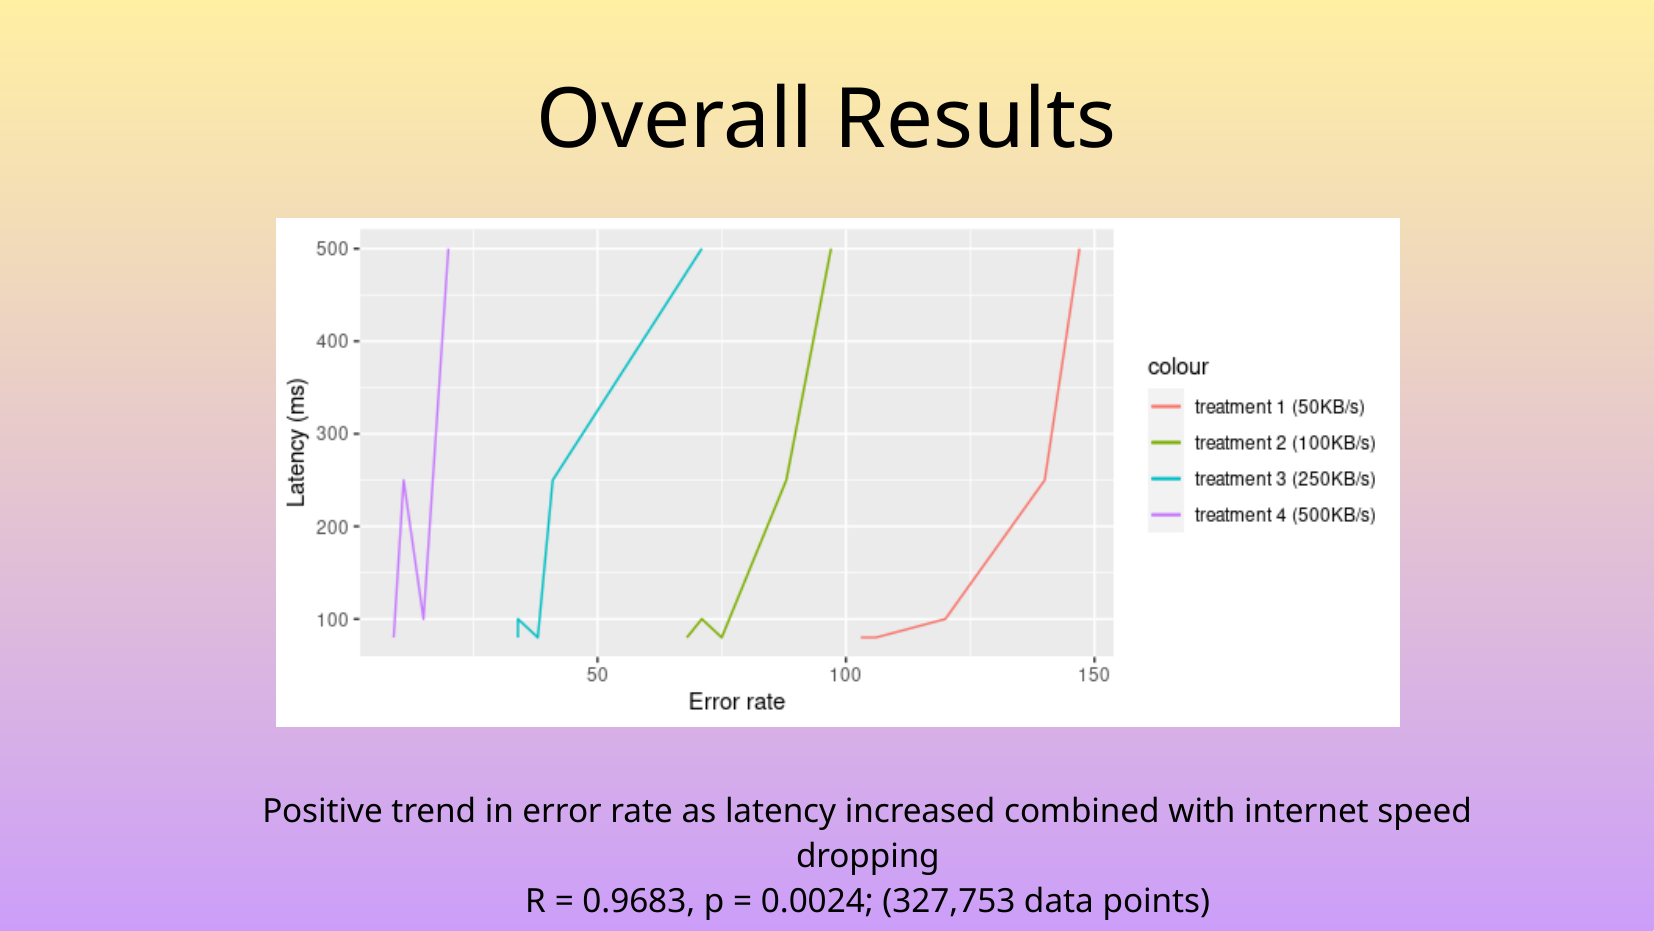

# Overall Results
Positive trend in error rate as latency increased combined with internet speed dropping
R = 0.9683, p = 0.0024; (327,753 data points)